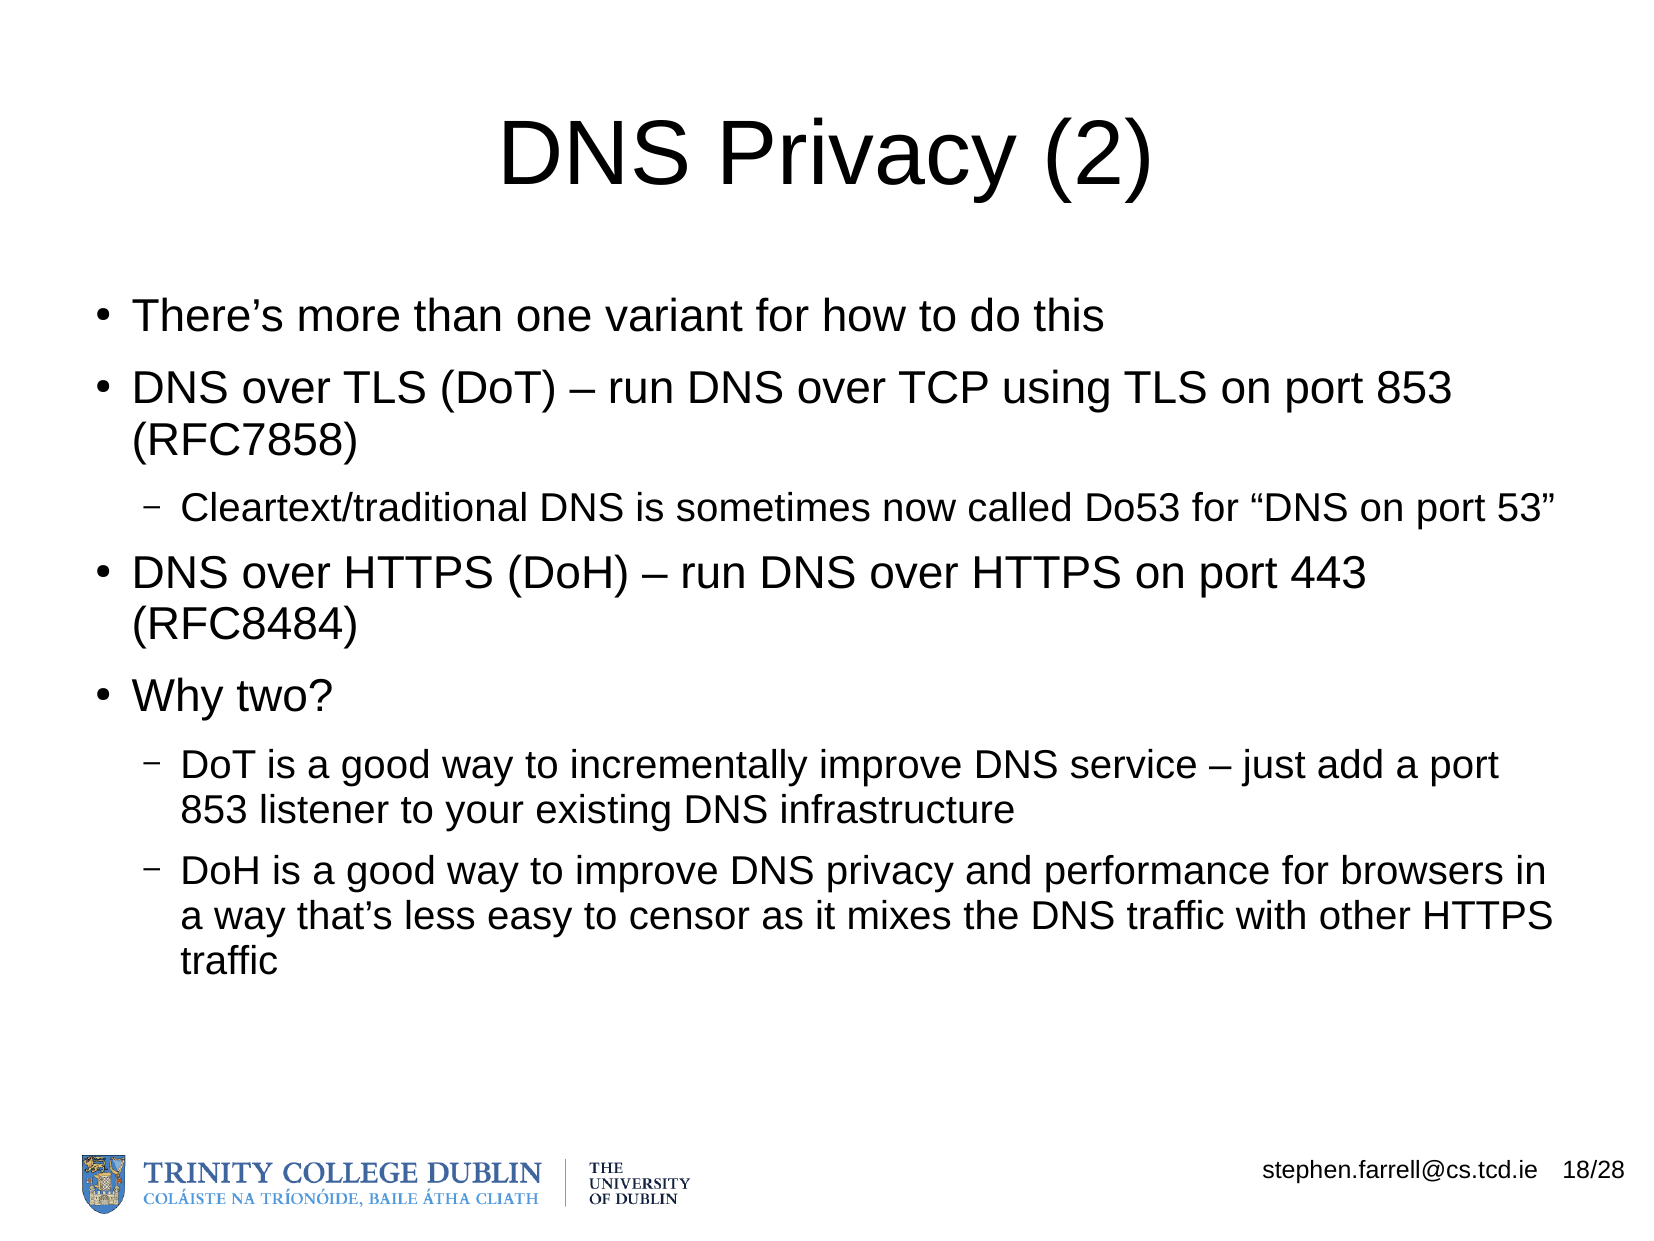

# DNS Privacy (2)
There’s more than one variant for how to do this
DNS over TLS (DoT) – run DNS over TCP using TLS on port 853 (RFC7858)
Cleartext/traditional DNS is sometimes now called Do53 for “DNS on port 53”
DNS over HTTPS (DoH) – run DNS over HTTPS on port 443 (RFC8484)
Why two?
DoT is a good way to incrementally improve DNS service – just add a port 853 listener to your existing DNS infrastructure
DoH is a good way to improve DNS privacy and performance for browsers in a way that’s less easy to censor as it mixes the DNS traffic with other HTTPS traffic